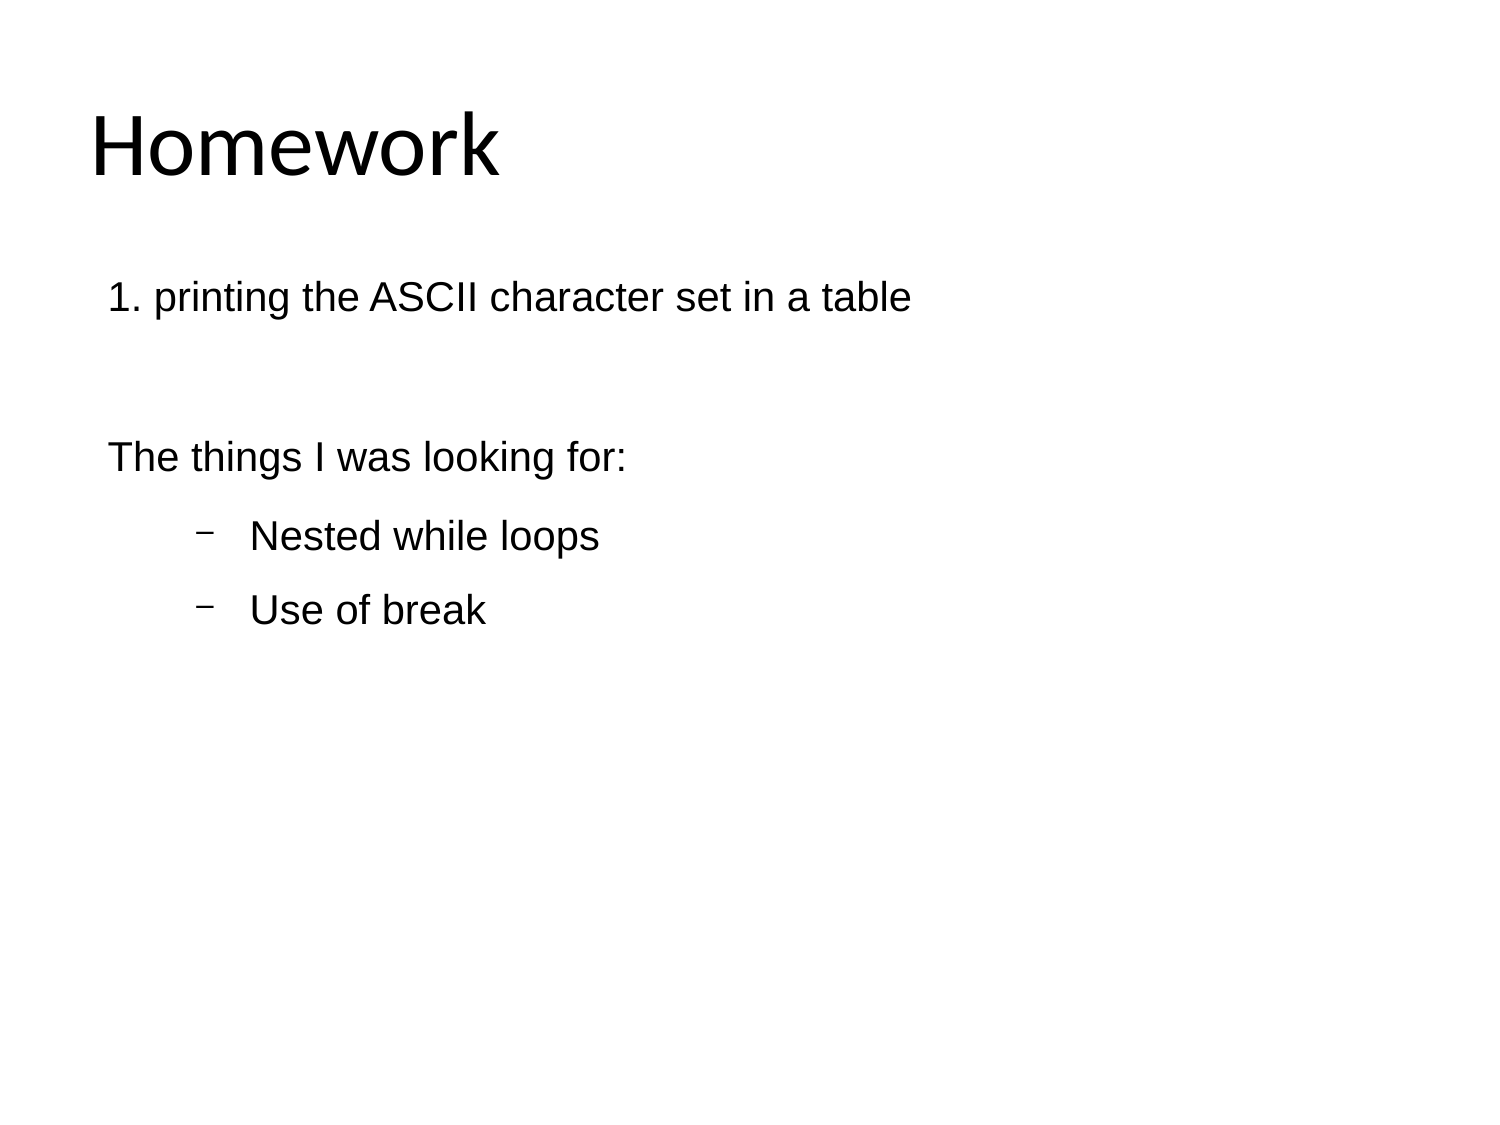

# Homework
1. printing the ASCII character set in a table
The things I was looking for:
Nested while loops
Use of break